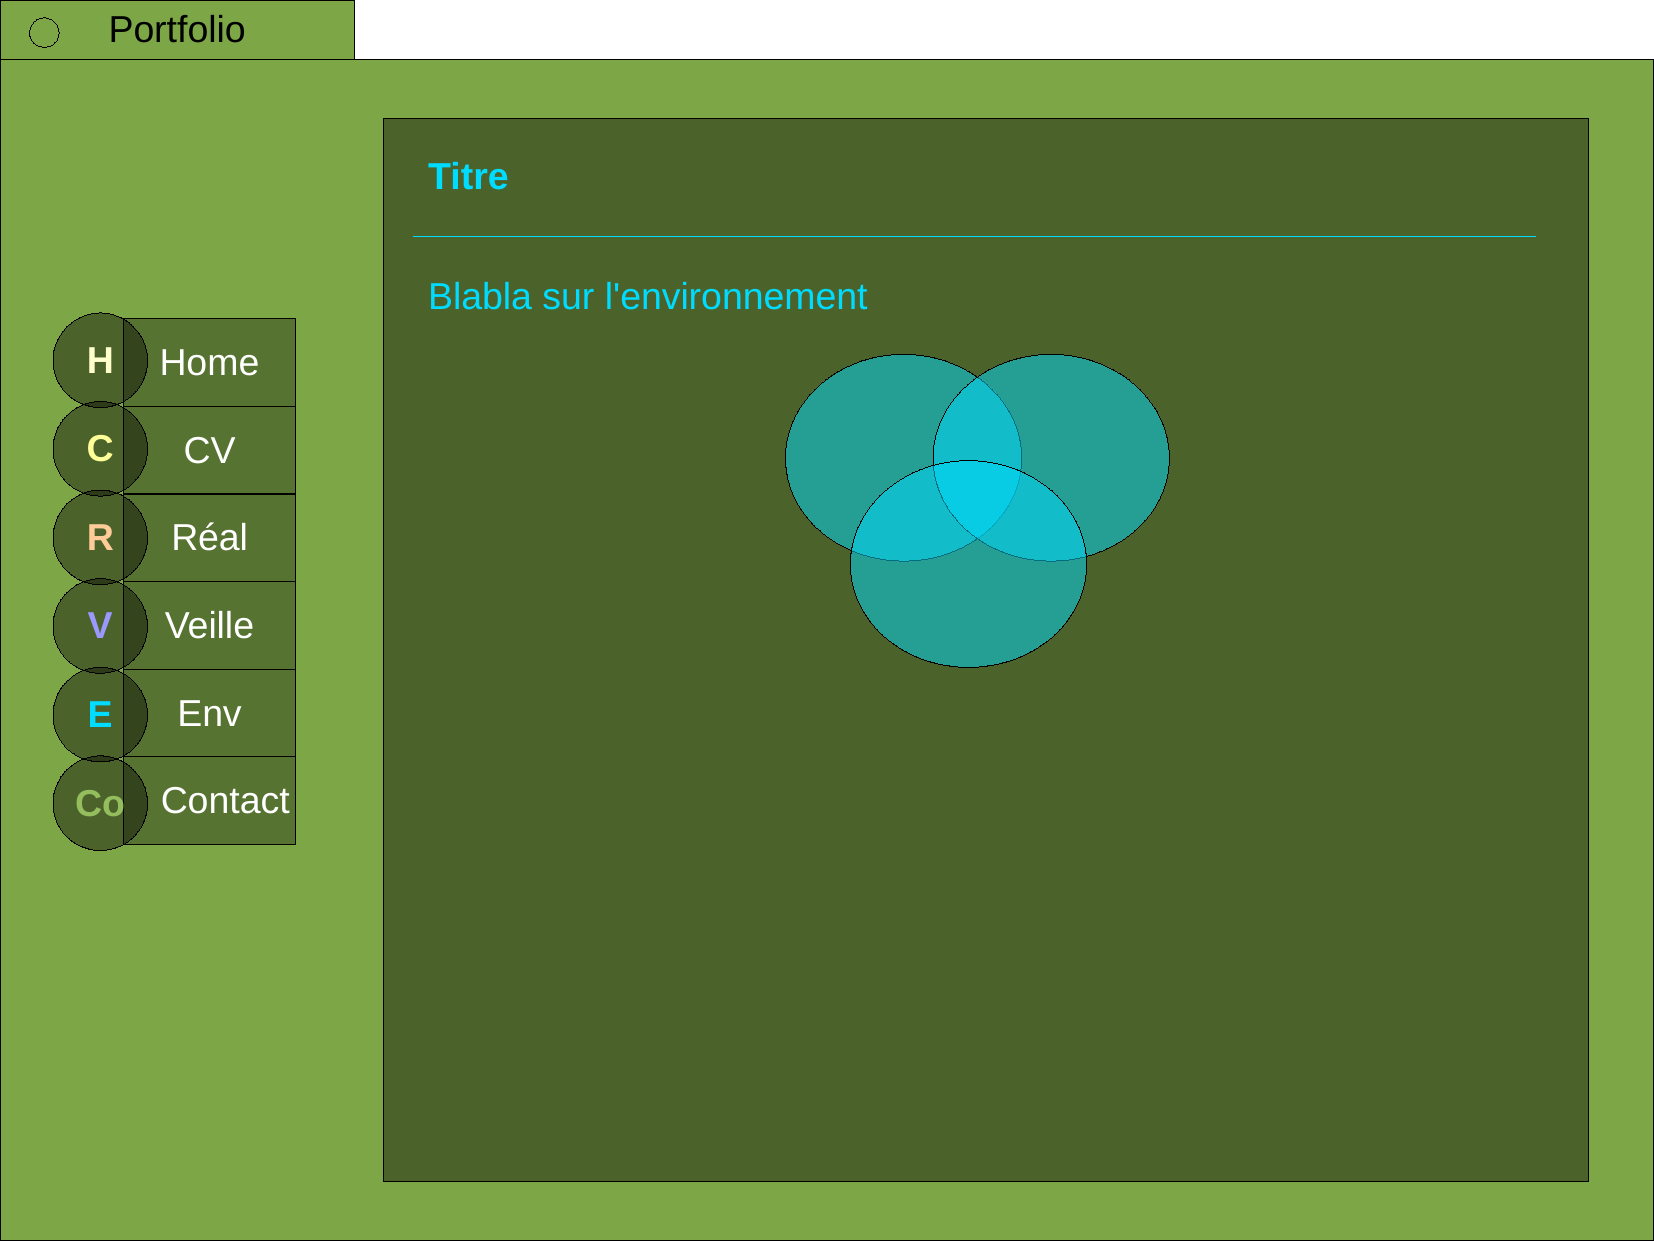

Portfolio
Titre
Blabla sur l'environnement
H
Home
C
CV
R
Réal
V
Veille
E
Env
Co
 Contact